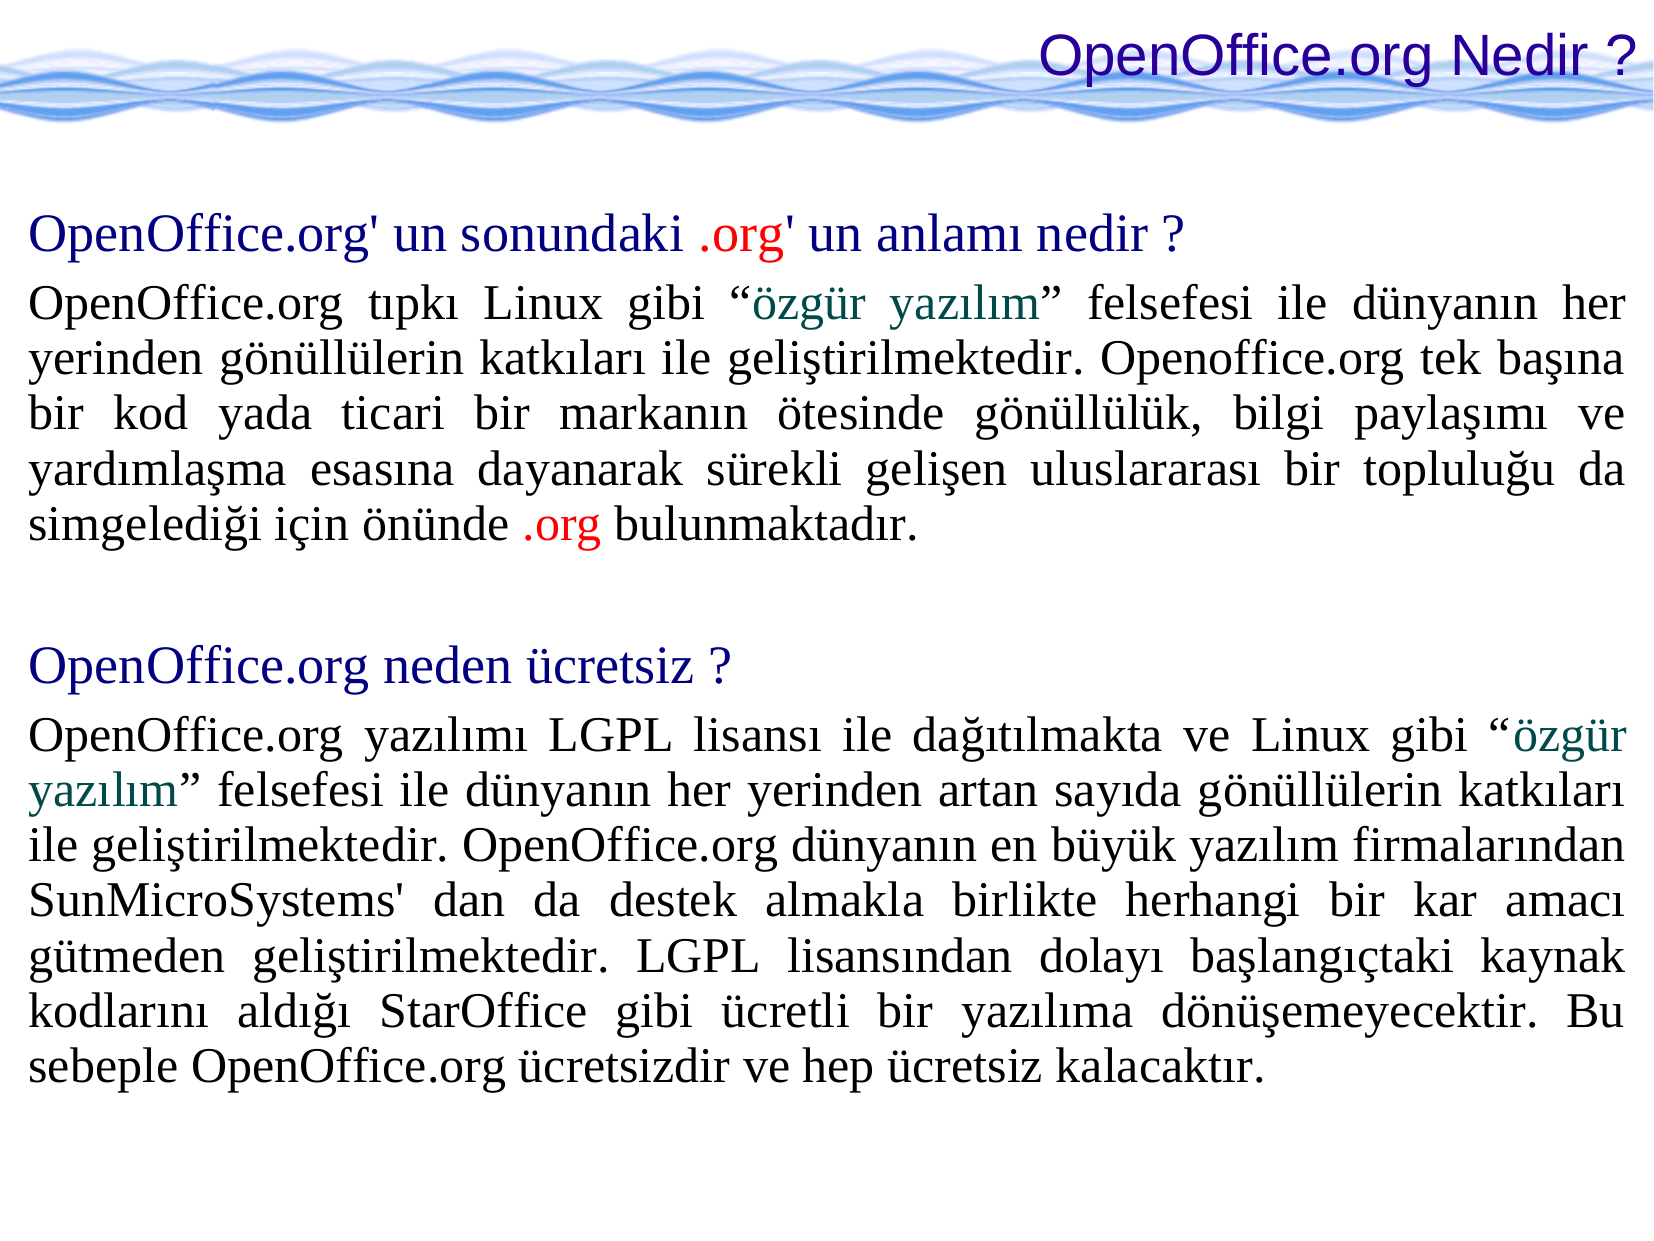

OpenOffice.org Nedir ?
OpenOffice.org' un sonundaki .org' un anlamı nedir ?
OpenOffice.org tıpkı Linux gibi “özgür yazılım” felsefesi ile dünyanın her yerinden gönüllülerin katkıları ile geliştirilmektedir. Openoffice.org tek başına bir kod yada ticari bir markanın ötesinde gönüllülük, bilgi paylaşımı ve yardımlaşma esasına dayanarak sürekli gelişen uluslararası bir topluluğu da simgelediği için önünde .org bulunmaktadır.
OpenOffice.org neden ücretsiz ?
OpenOffice.org yazılımı LGPL lisansı ile dağıtılmakta ve Linux gibi “özgür yazılım” felsefesi ile dünyanın her yerinden artan sayıda gönüllülerin katkıları ile geliştirilmektedir. OpenOffice.org dünyanın en büyük yazılım firmalarından SunMicroSystems' dan da destek almakla birlikte herhangi bir kar amacı gütmeden geliştirilmektedir. LGPL lisansından dolayı başlangıçtaki kaynak kodlarını aldığı StarOffice gibi ücretli bir yazılıma dönüşemeyecektir. Bu sebeple OpenOffice.org ücretsizdir ve hep ücretsiz kalacaktır.